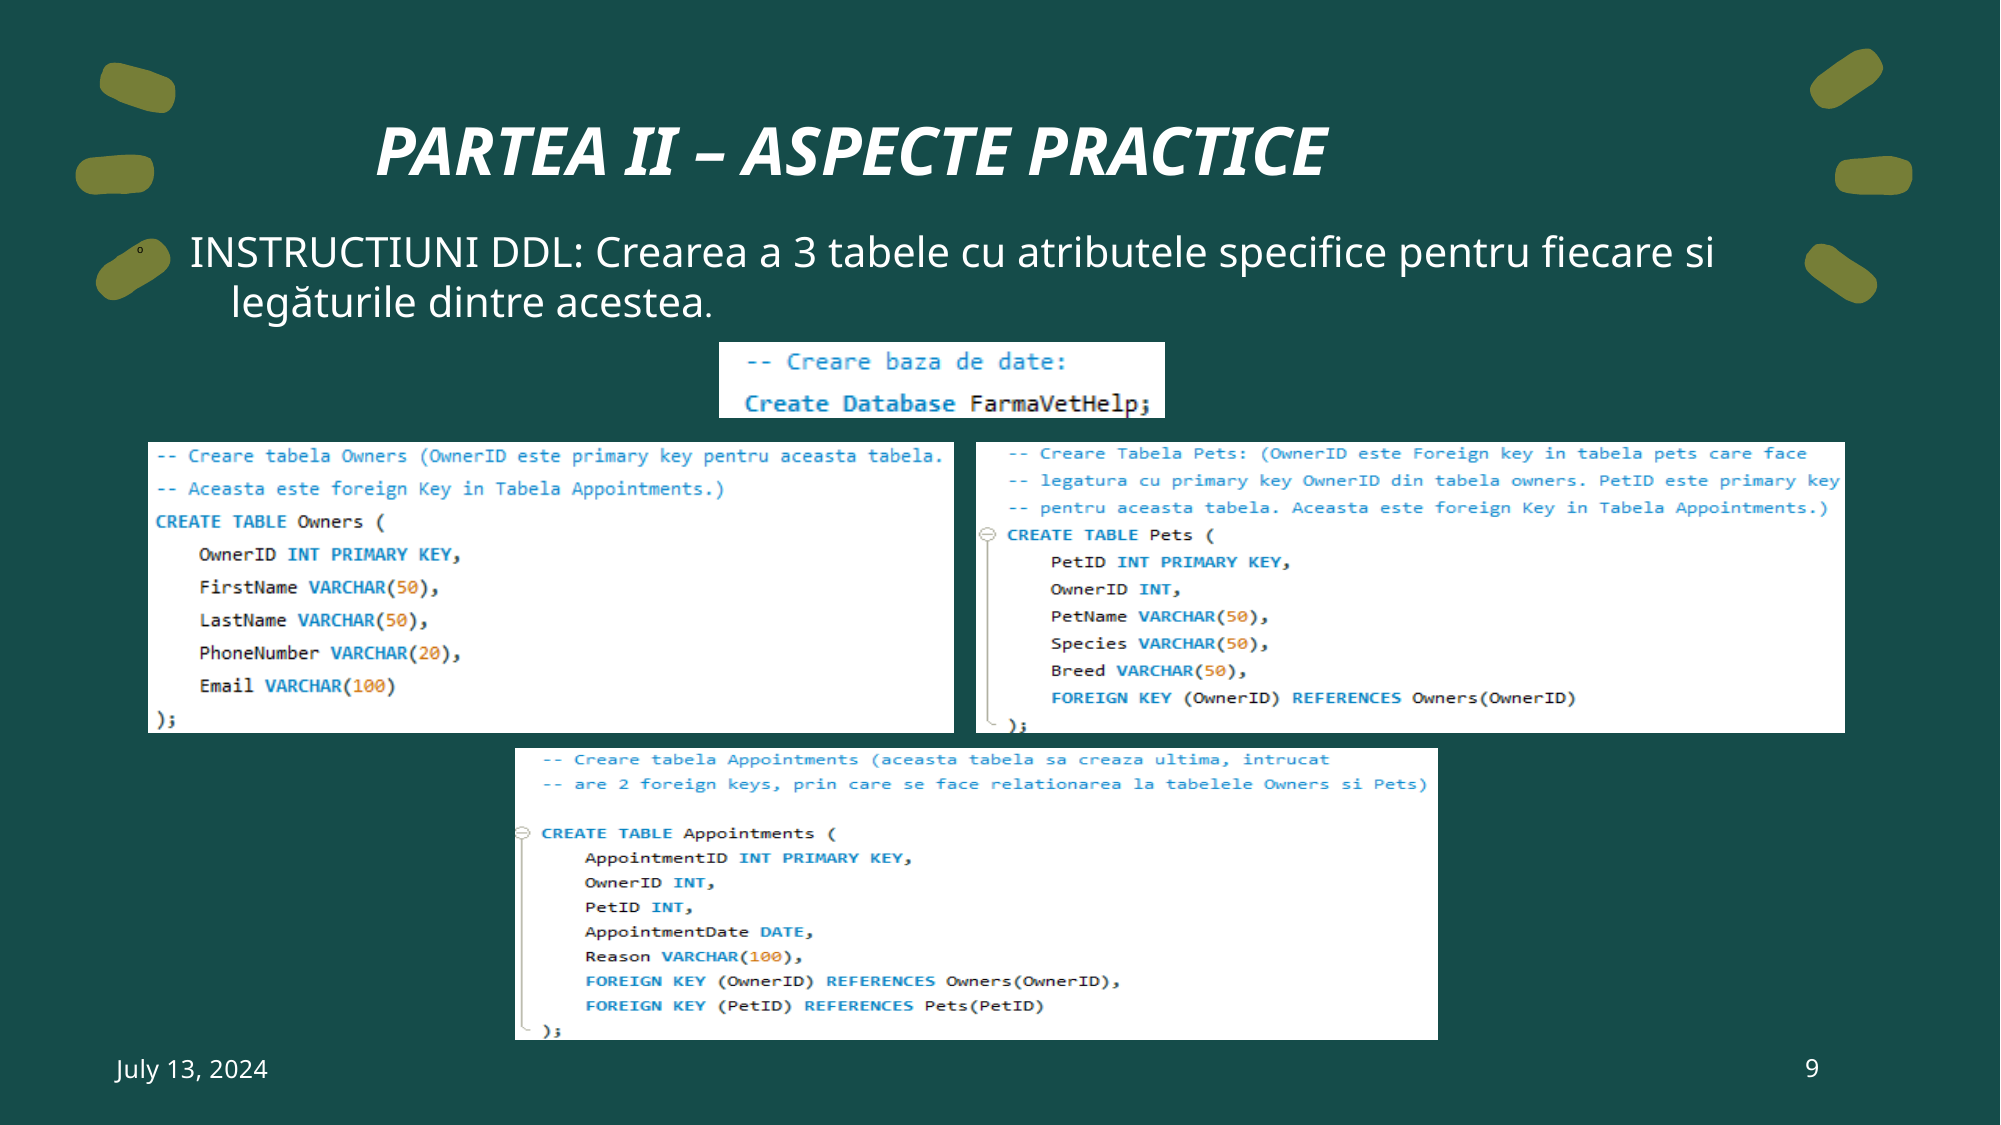

# PARTEA II – ASPECTE PRACTICE
 INSTRUCTIUNI DDL: Crearea a 3 tabele cu atributele specifice pentru fiecare si legăturile dintre acestea.
July 13, 2024